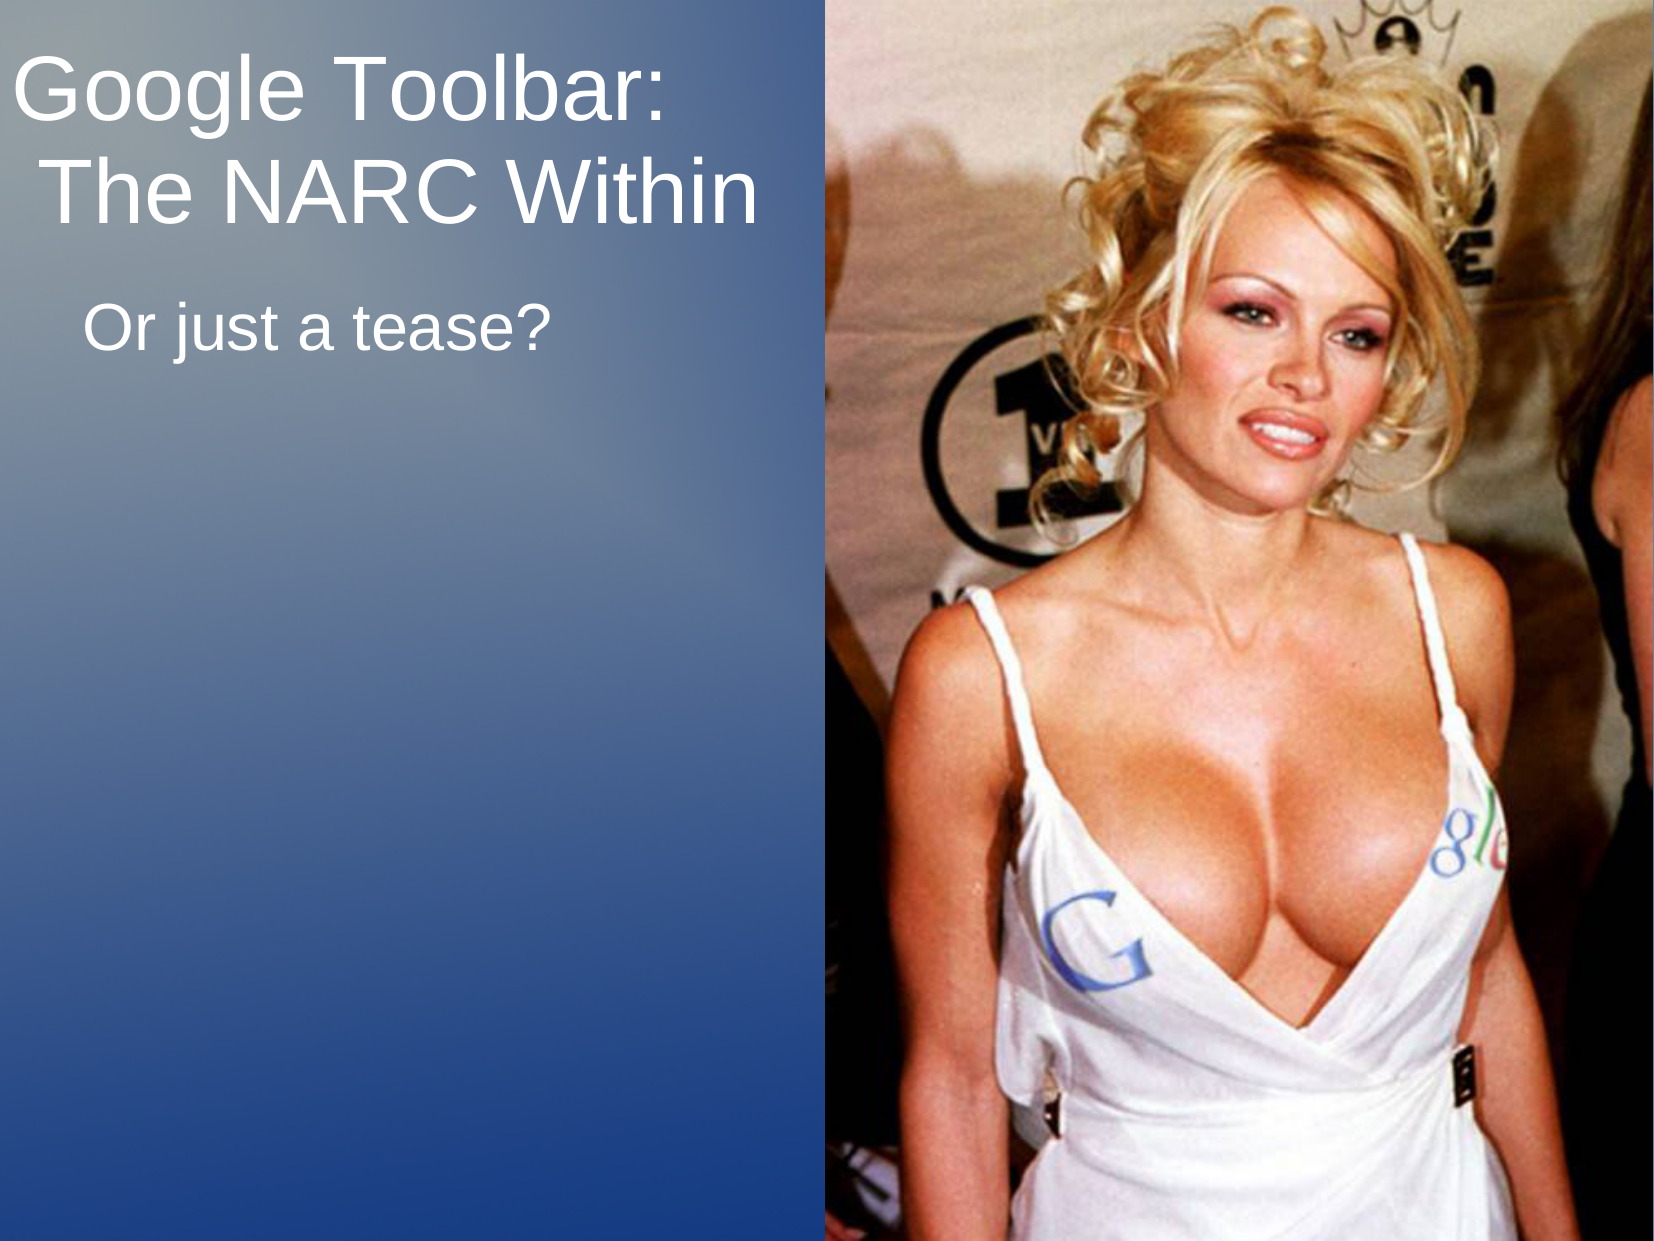

# Google Toolbar: The NARC Within
Or just a tease?